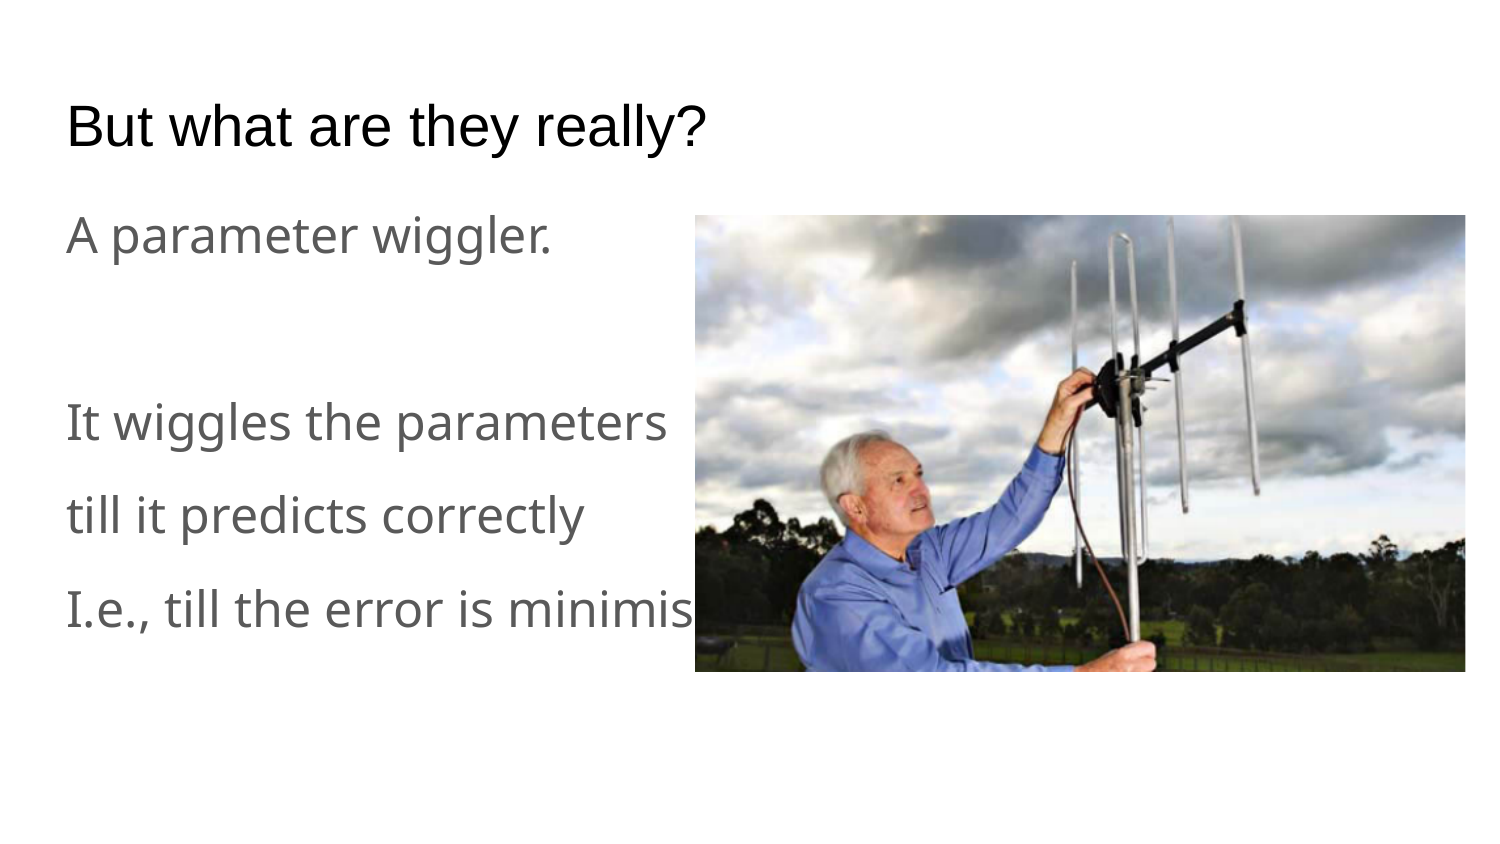

# But what are they really?
A parameter wiggler.
It wiggles the parameters
till it predicts correctly
I.e., till the error is minimised.